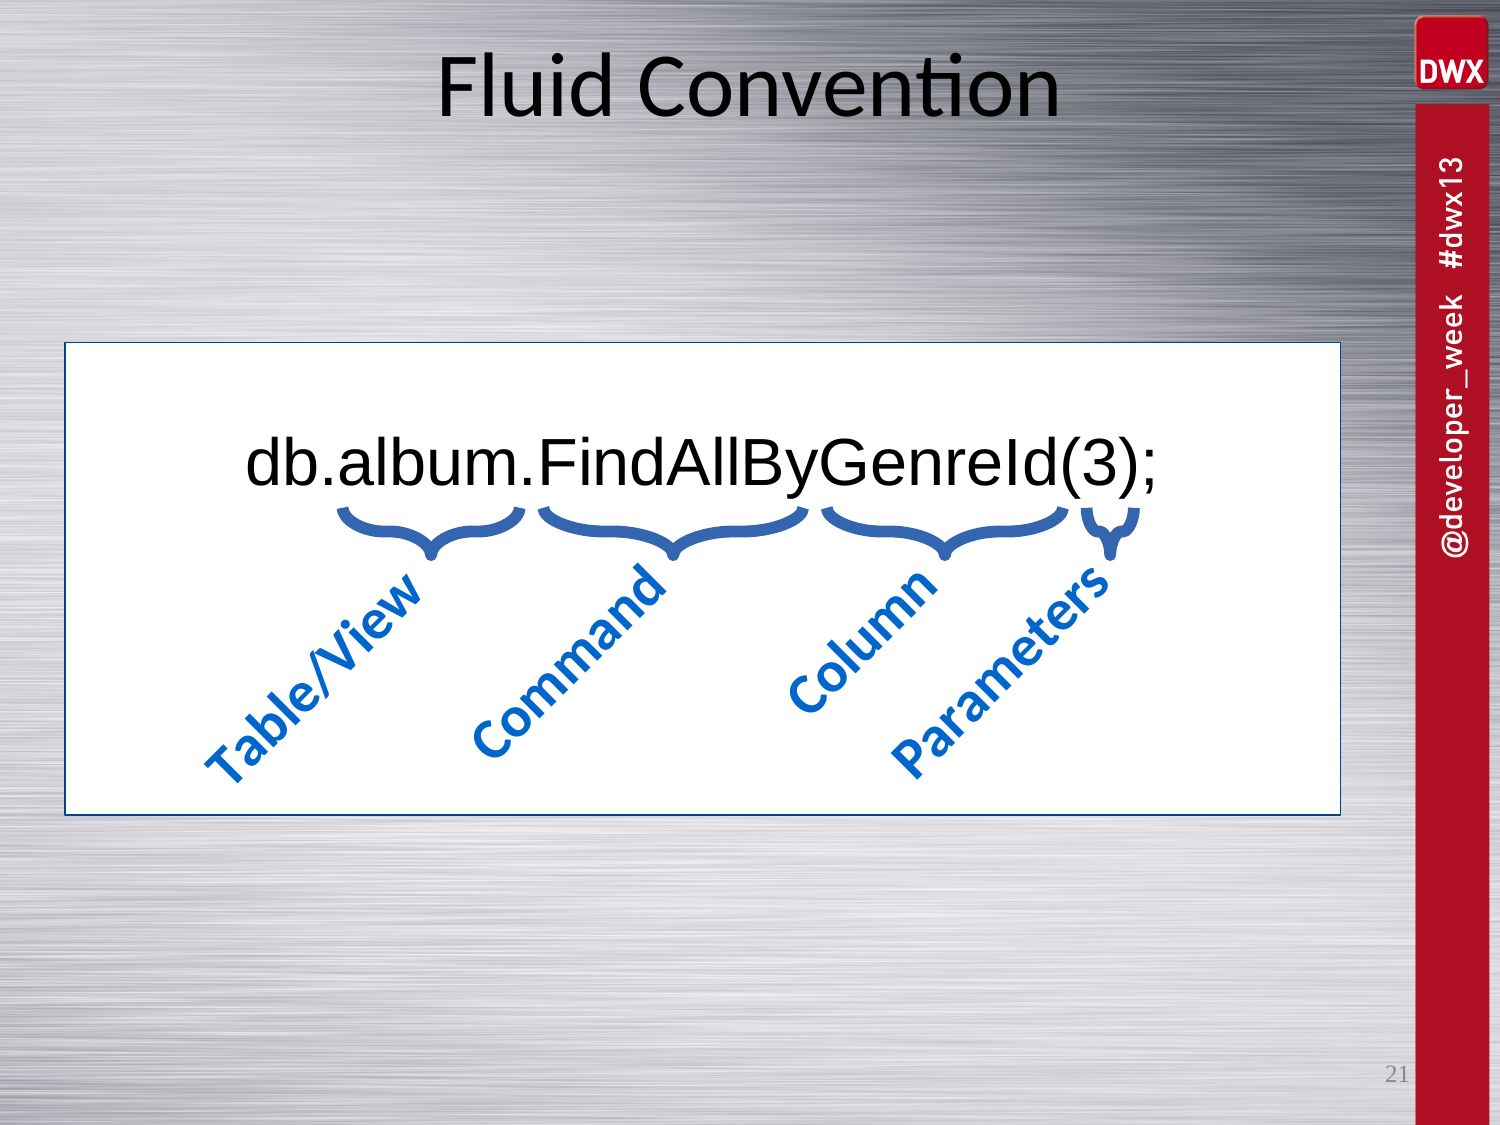

# Fluid Convention
db.album.FindAllByGenreId(3);
Column
Command
Parameters
Table/View
21